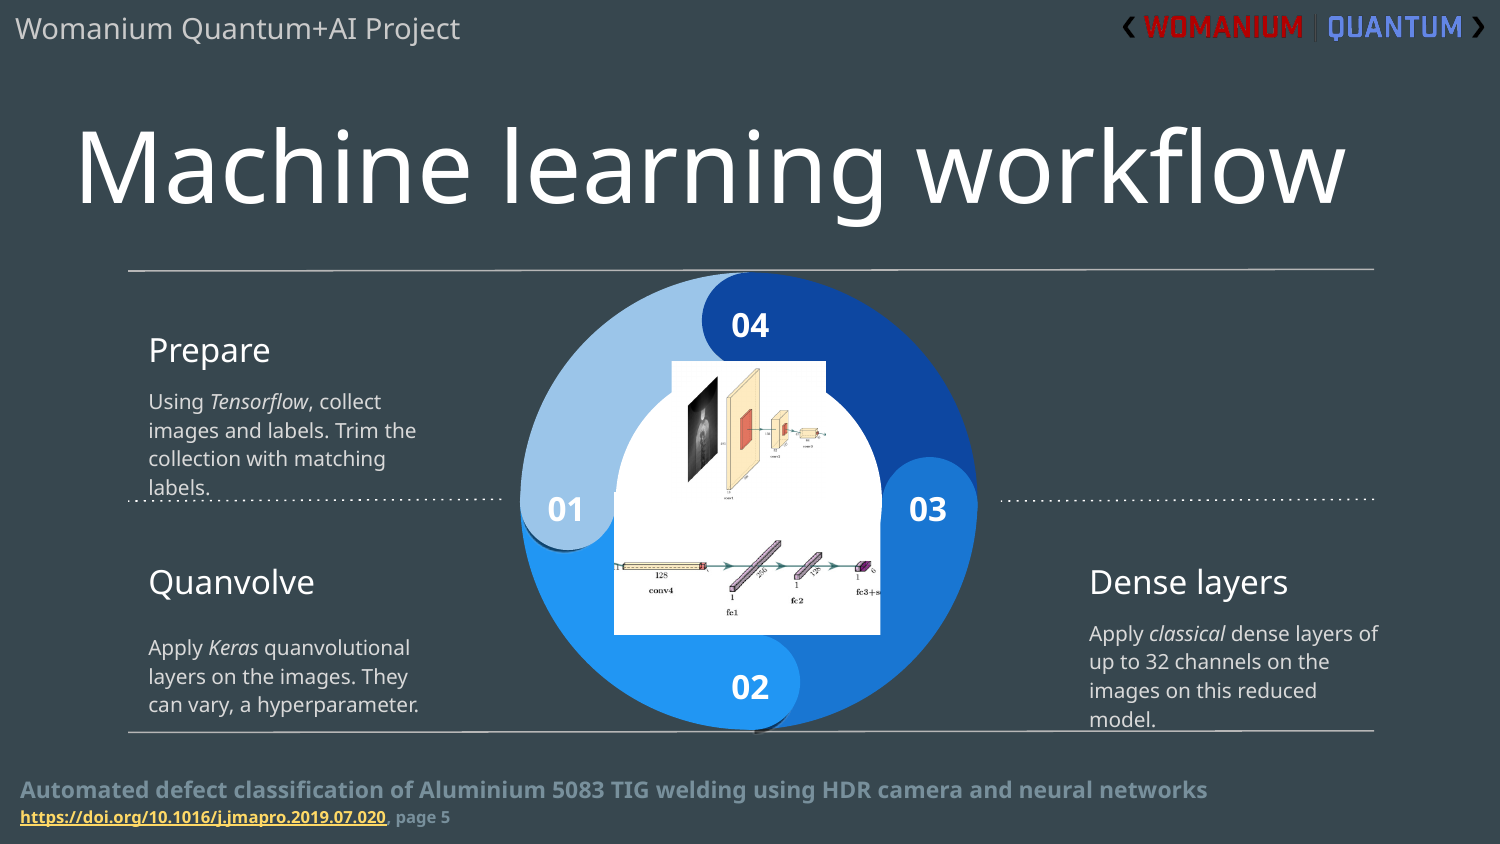

Womanium Quantum+AI Project
# Machine learning workflow
04
Prepare
Using Tensorflow, collect images and labels. Trim the collection with matching labels.
01
03
Quanvolve
Dense layers
Apply Keras quanvolutional layers on the images. They can vary, a hyperparameter.
Apply classical dense layers of up to 32 channels on the images on this reduced model.
02
Automated defect classification of Aluminium 5083 TIG welding using HDR camera and neural networks
https://doi.org/10.1016/j.jmapro.2019.07.020, page 5